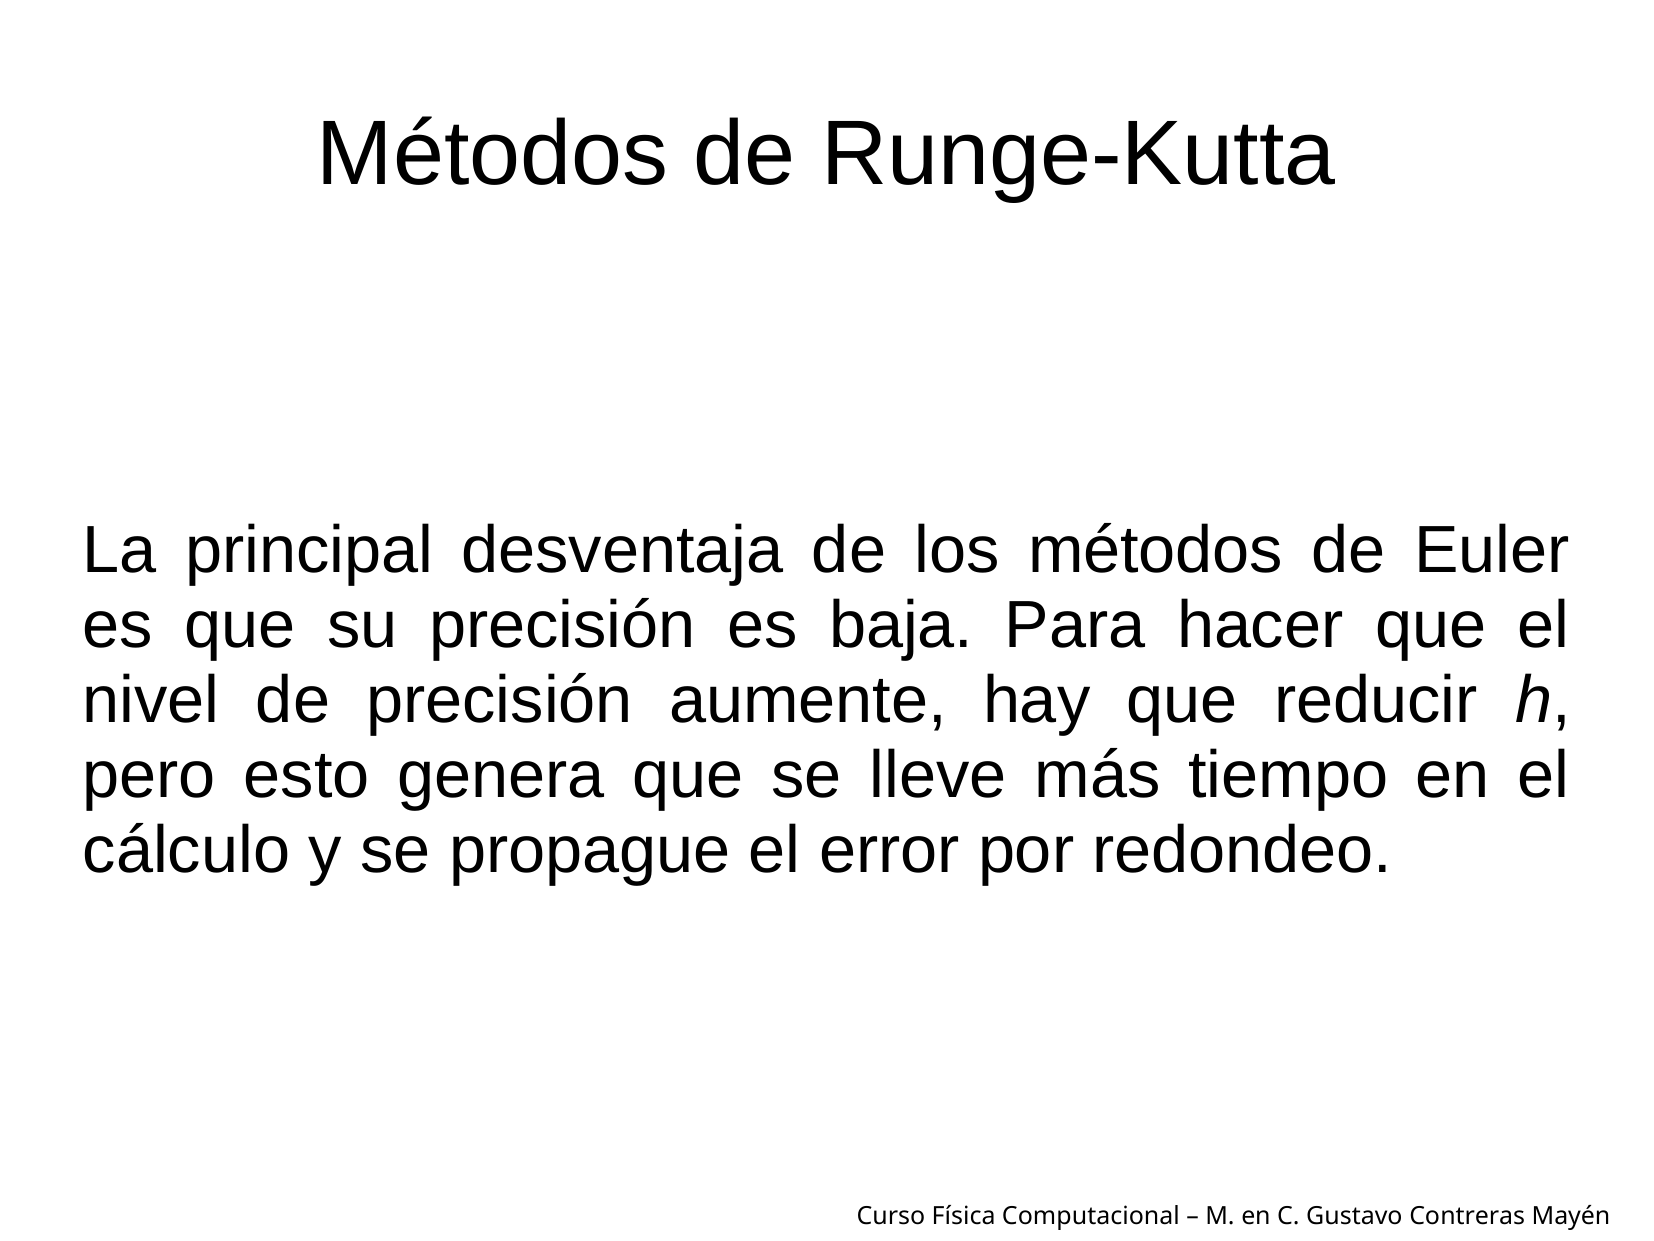

# Métodos de Runge-Kutta
La principal desventaja de los métodos de Euler es que su precisión es baja. Para hacer que el nivel de precisión aumente, hay que reducir h, pero esto genera que se lleve más tiempo en el cálculo y se propague el error por redondeo.